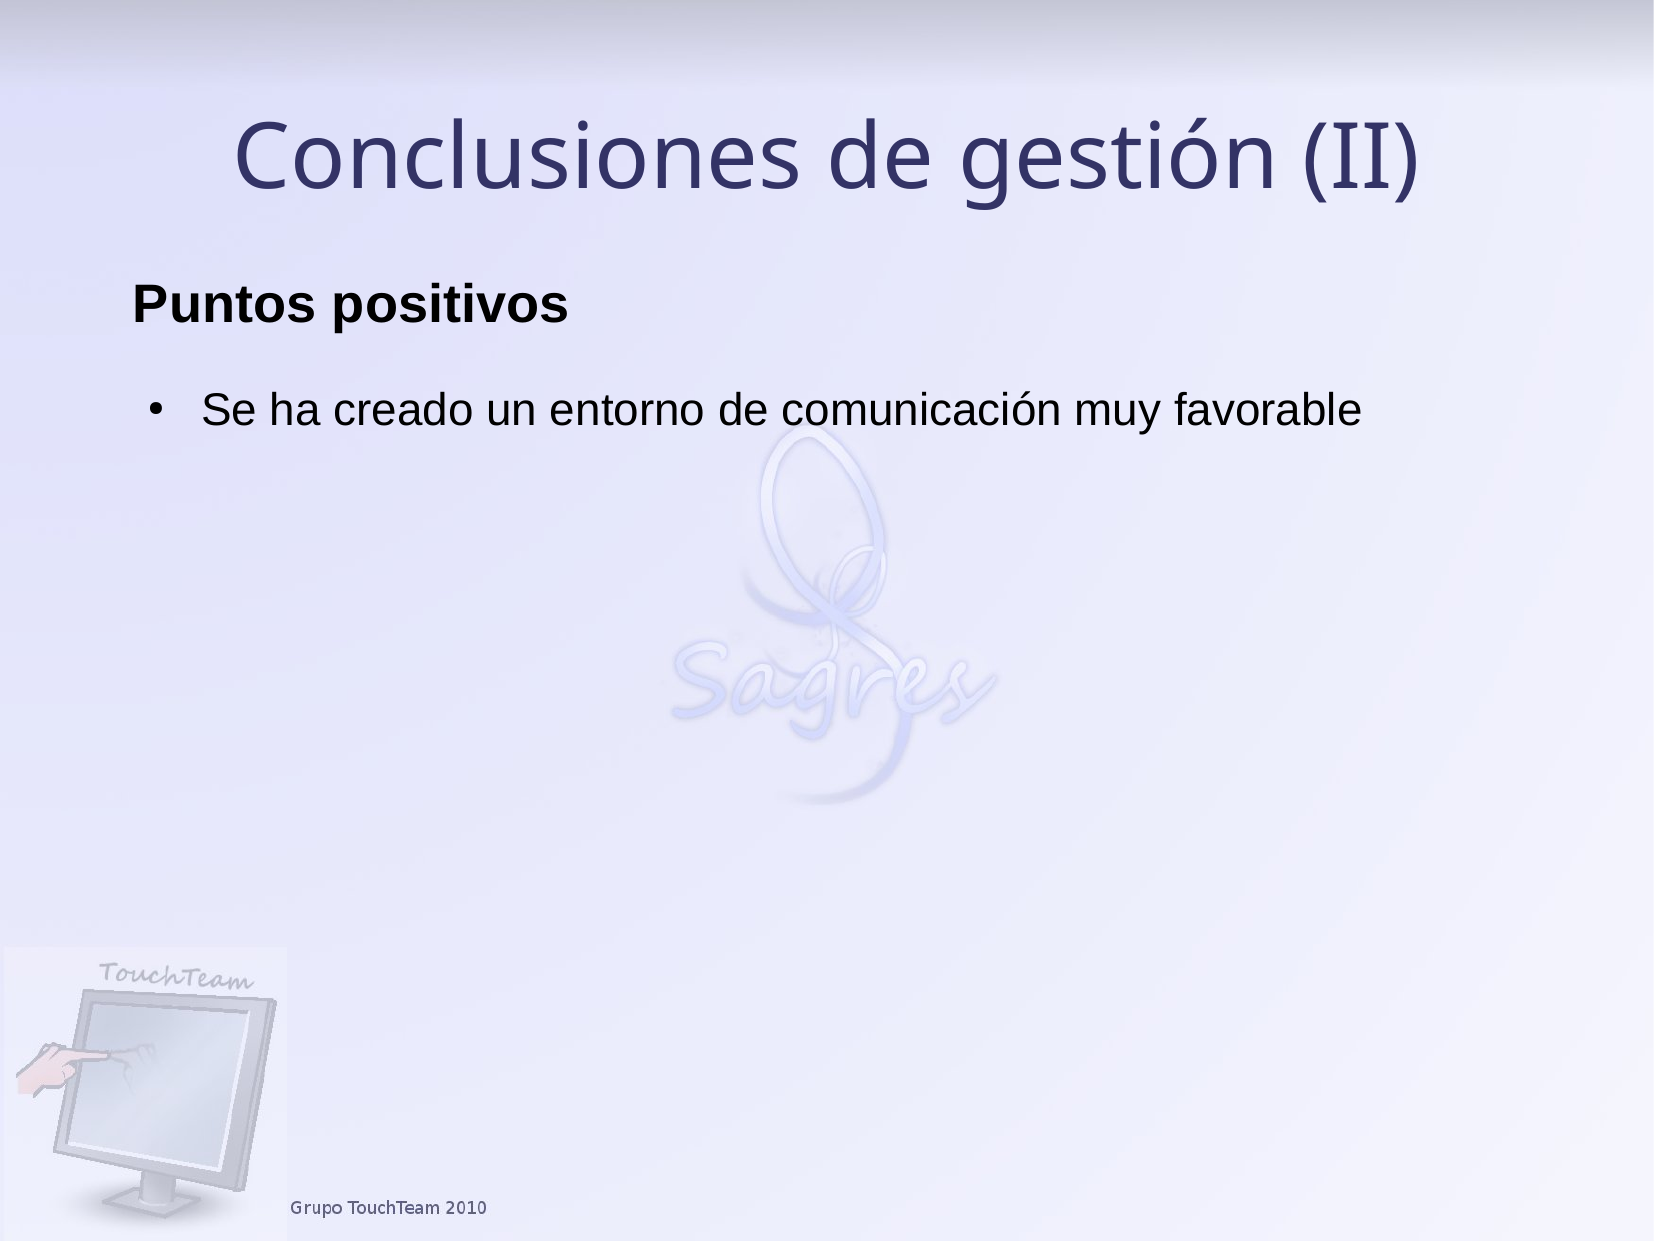

# Conclusiones de gestión (II)
Puntos positivos
Se ha creado un entorno de comunicación muy favorable